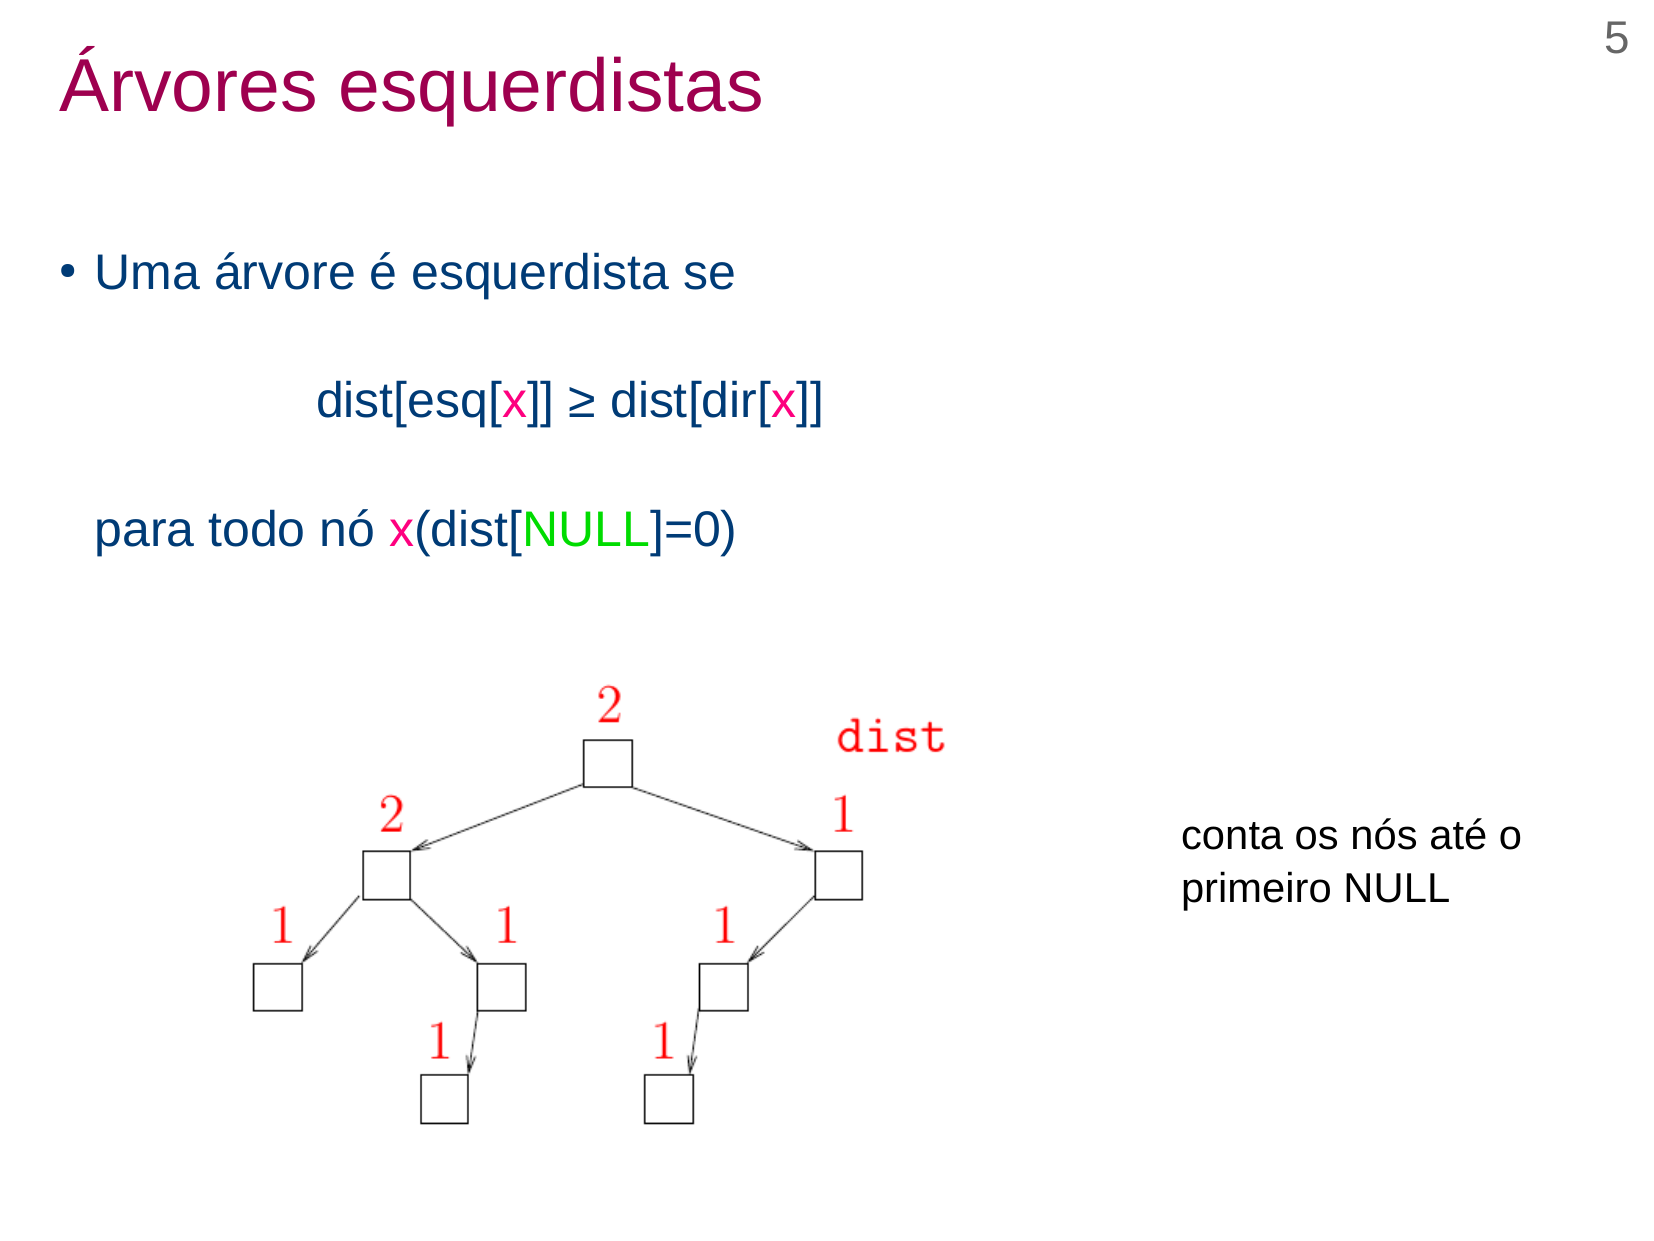

5
# Árvores esquerdistas
Uma árvore é esquerdista se
			dist[esq[x]] ≥ dist[dir[x]]
para todo nó x(dist[NULL]=0)
conta os nós até o primeiro NULL